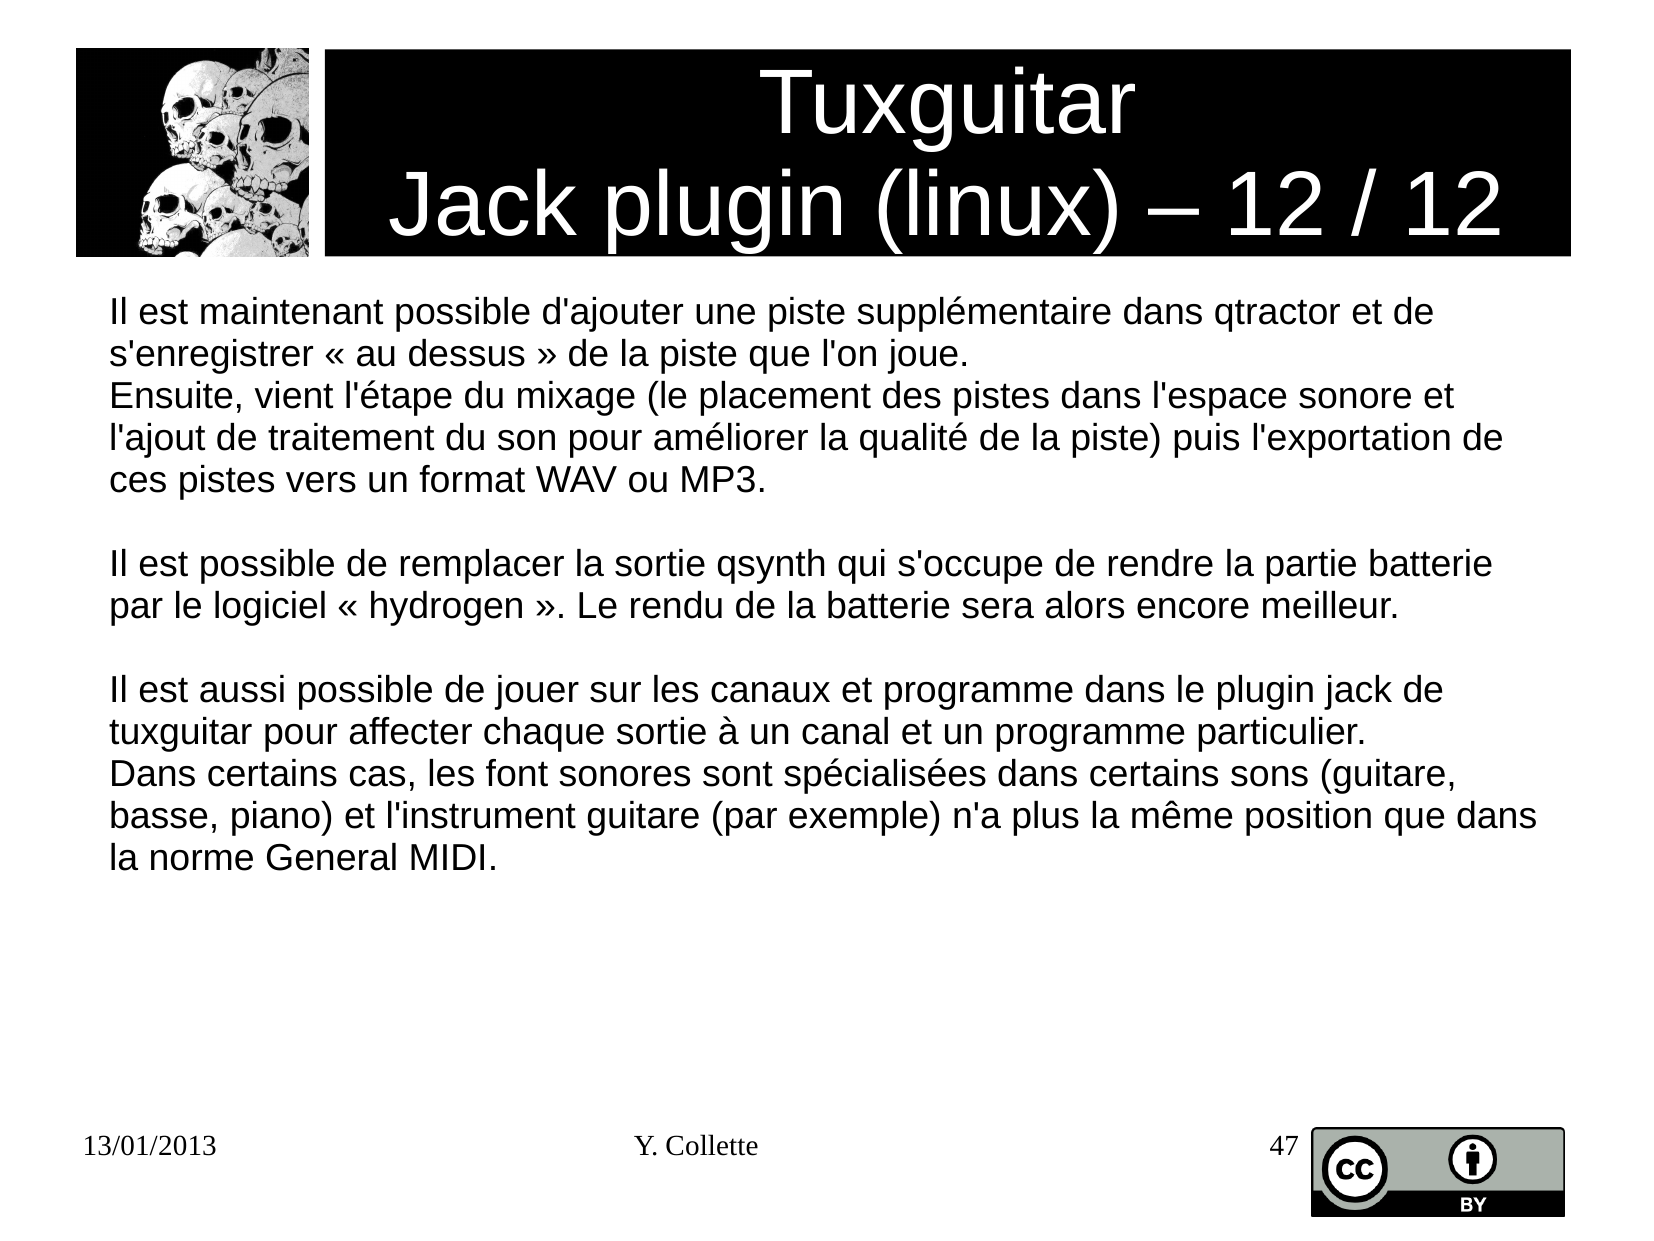

# Tuxguitar Jack plugin (linux) – 12 / 12
Il est maintenant possible d'ajouter une piste supplémentaire dans qtractor et de s'enregistrer « au dessus » de la piste que l'on joue.
Ensuite, vient l'étape du mixage (le placement des pistes dans l'espace sonore et l'ajout de traitement du son pour améliorer la qualité de la piste) puis l'exportation de ces pistes vers un format WAV ou MP3.
Il est possible de remplacer la sortie qsynth qui s'occupe de rendre la partie batterie par le logiciel « hydrogen ». Le rendu de la batterie sera alors encore meilleur.
Il est aussi possible de jouer sur les canaux et programme dans le plugin jack de tuxguitar pour affecter chaque sortie à un canal et un programme particulier.
Dans certains cas, les font sonores sont spécialisées dans certains sons (guitare, basse, piano) et l'instrument guitare (par exemple) n'a plus la même position que dans la norme General MIDI.
Y. Collette
47